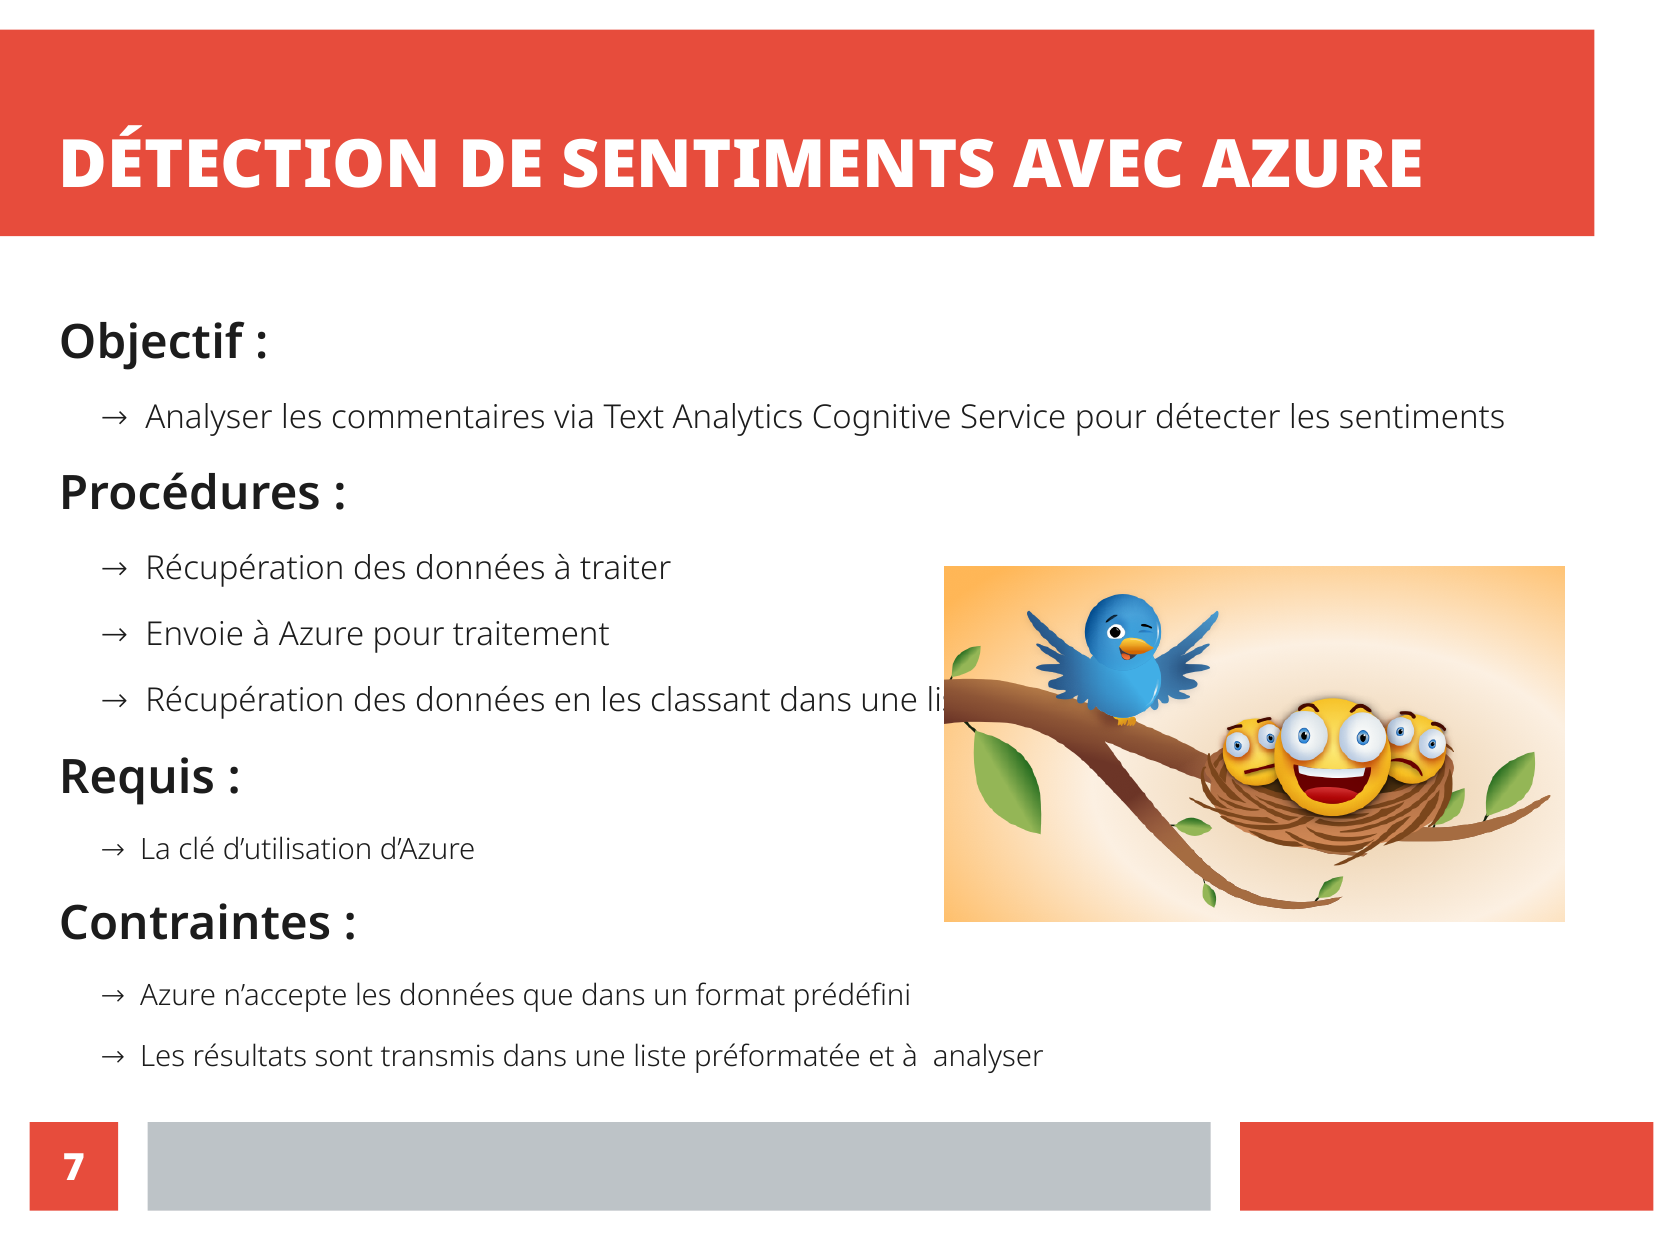

DÉTECTION DE SENTIMENTS AVEC AZURE
# Objectif :
→ Analyser les commentaires via Text Analytics Cognitive Service pour détecter les sentiments
Procédures :
→ Récupération des données à traiter
→ Envoie à Azure pour traitement
→ Récupération des données en les classant dans une liste
Requis :
→ La clé d’utilisation d’Azure
Contraintes :
→ Azure n’accepte les données que dans un format prédéfini
→ Les résultats sont transmis dans une liste préformatée et à analyser
7